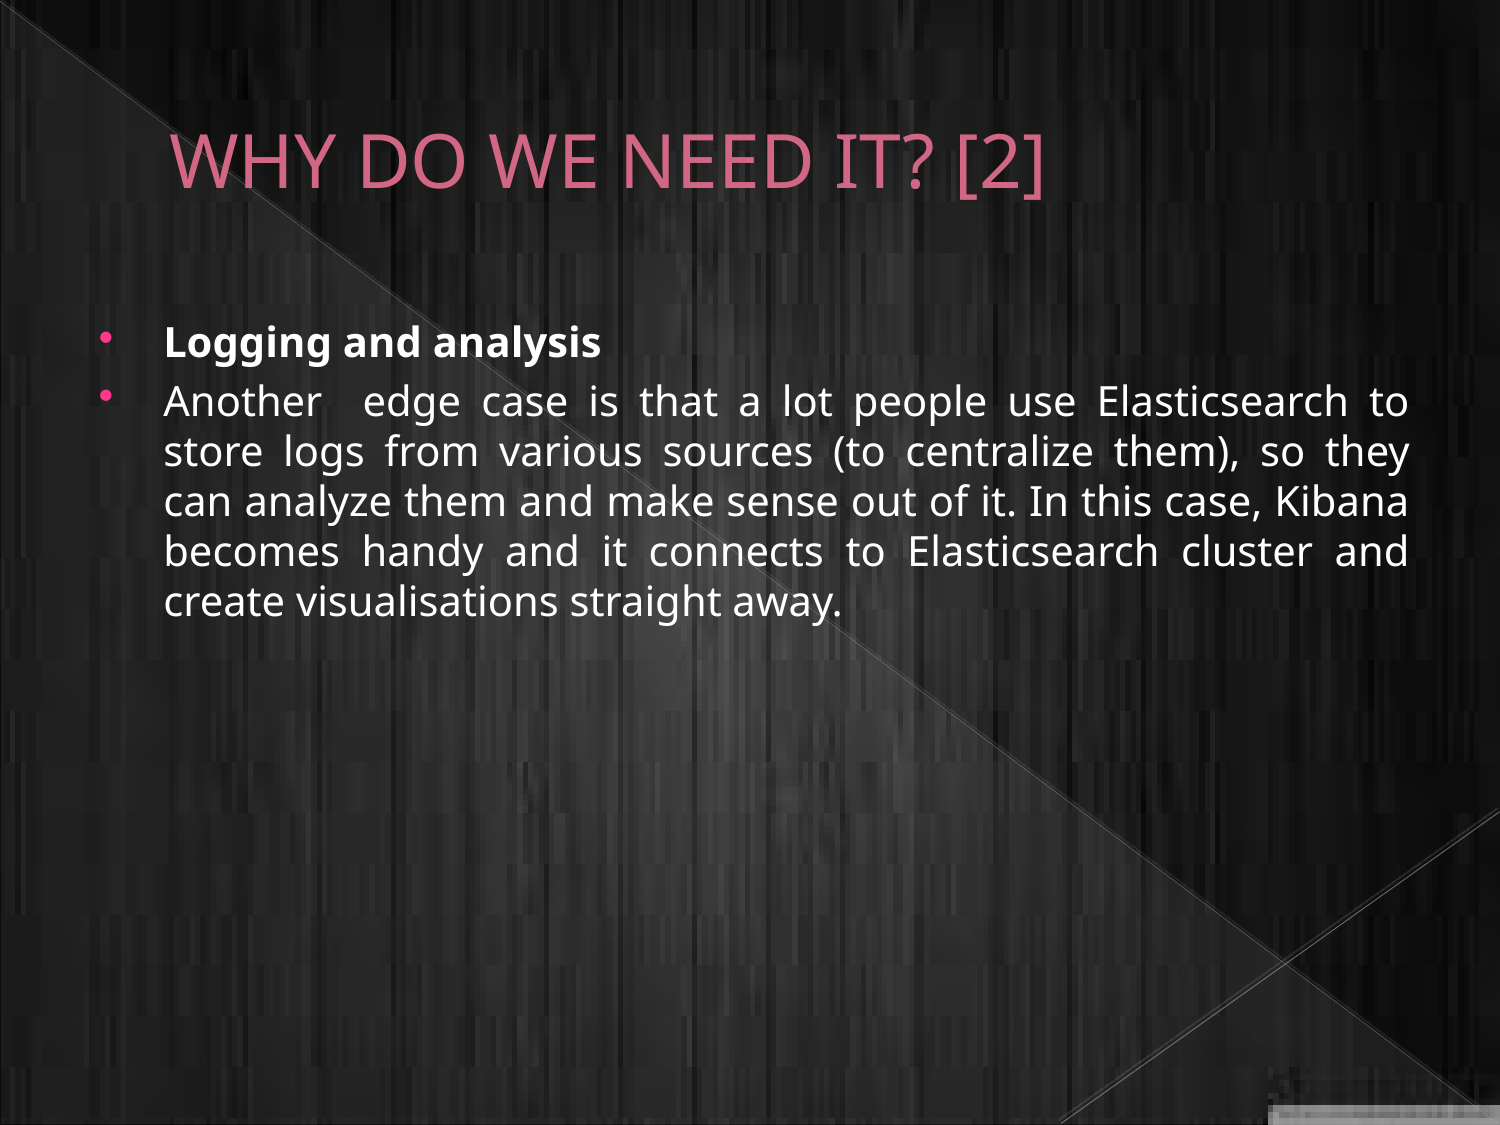

# WHY DO WE NEED IT? [2]
Logging and analysis
Another edge case is that a lot people use Elasticsearch to store logs from various sources (to centralize them), so they can analyze them and make sense out of it. In this case, Kibana becomes handy and it connects to Elasticsearch cluster and create visualisations straight away.